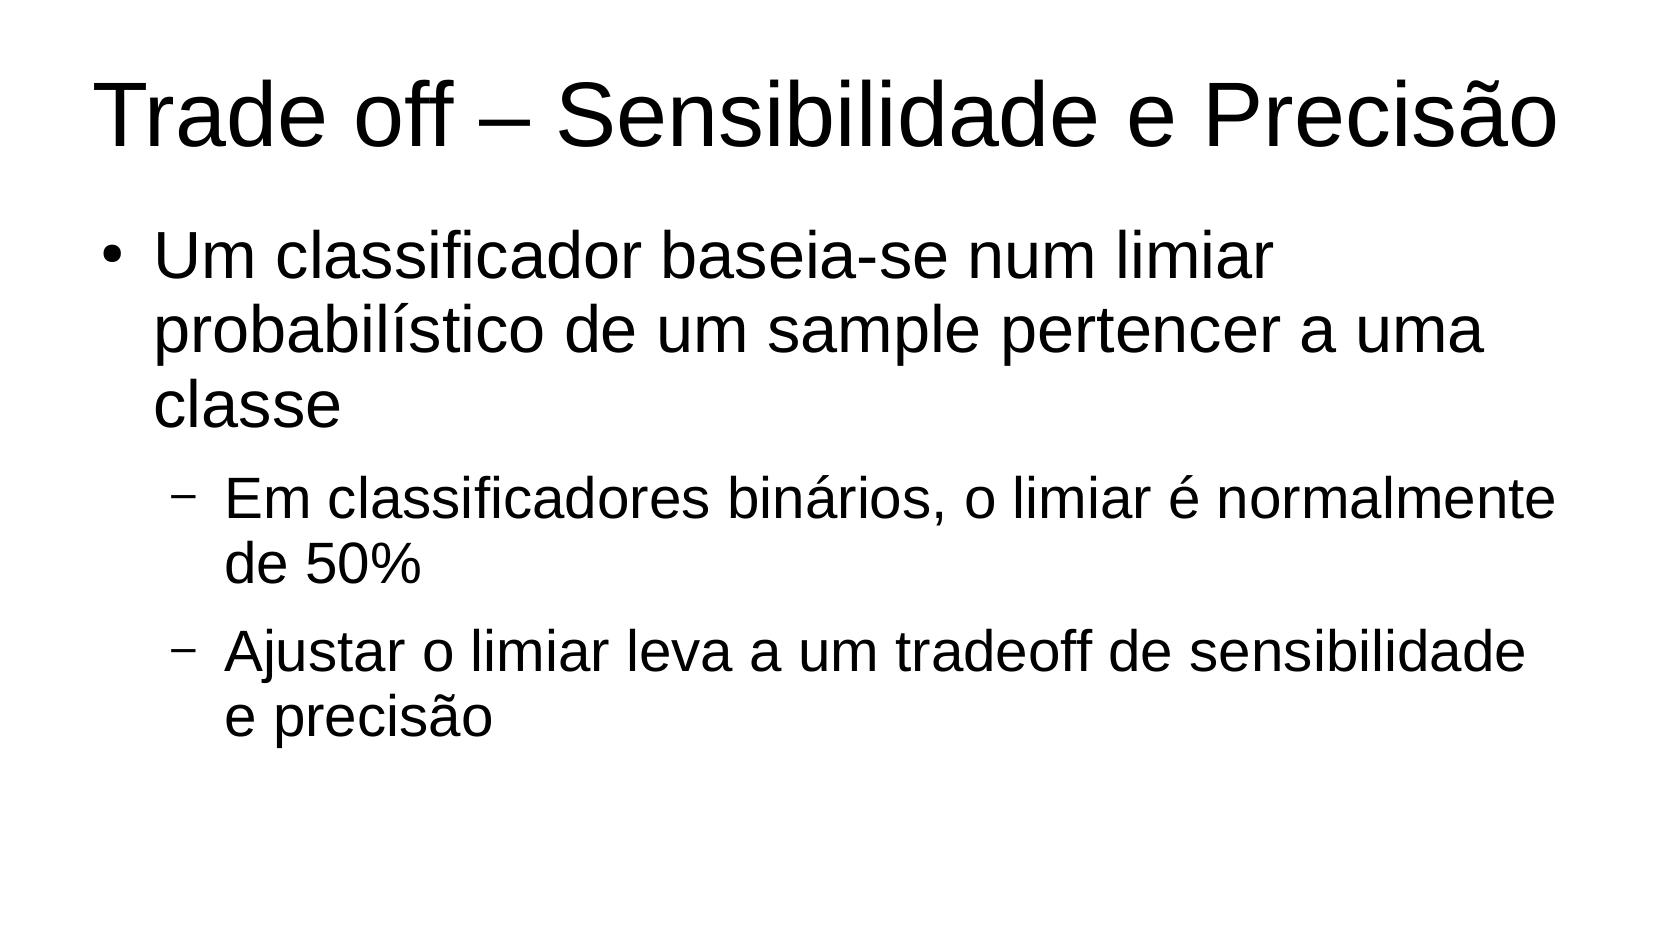

# Trade off – Sensibilidade e Precisão
Um classificador baseia-se num limiar probabilístico de um sample pertencer a uma classe
Em classificadores binários, o limiar é normalmente de 50%
Ajustar o limiar leva a um tradeoff de sensibilidade e precisão